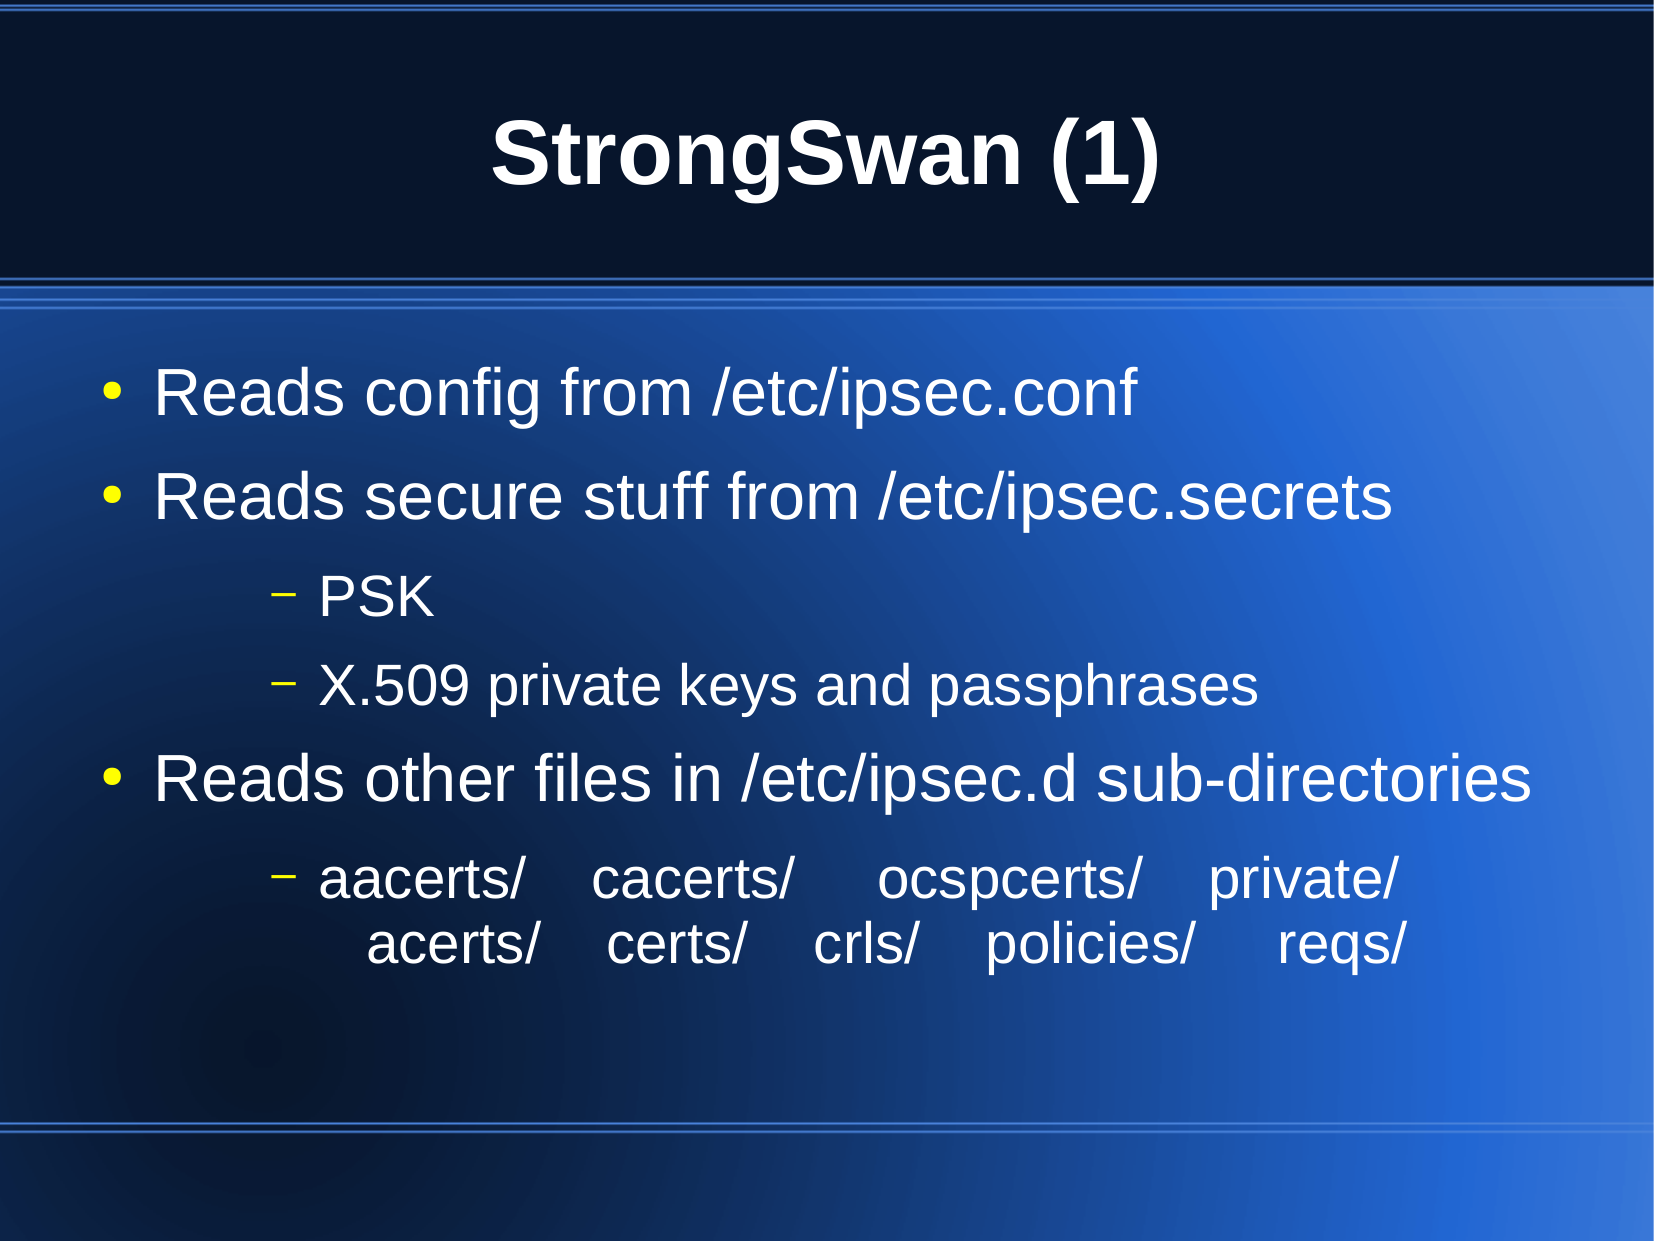

# StrongSwan (1)
Reads config from /etc/ipsec.conf
Reads secure stuff from /etc/ipsec.secrets
PSK
X.509 private keys and passphrases
Reads other files in /etc/ipsec.d sub-directories
aacerts/ cacerts/ ocspcerts/ private/ acerts/ certs/ crls/ policies/ reqs/